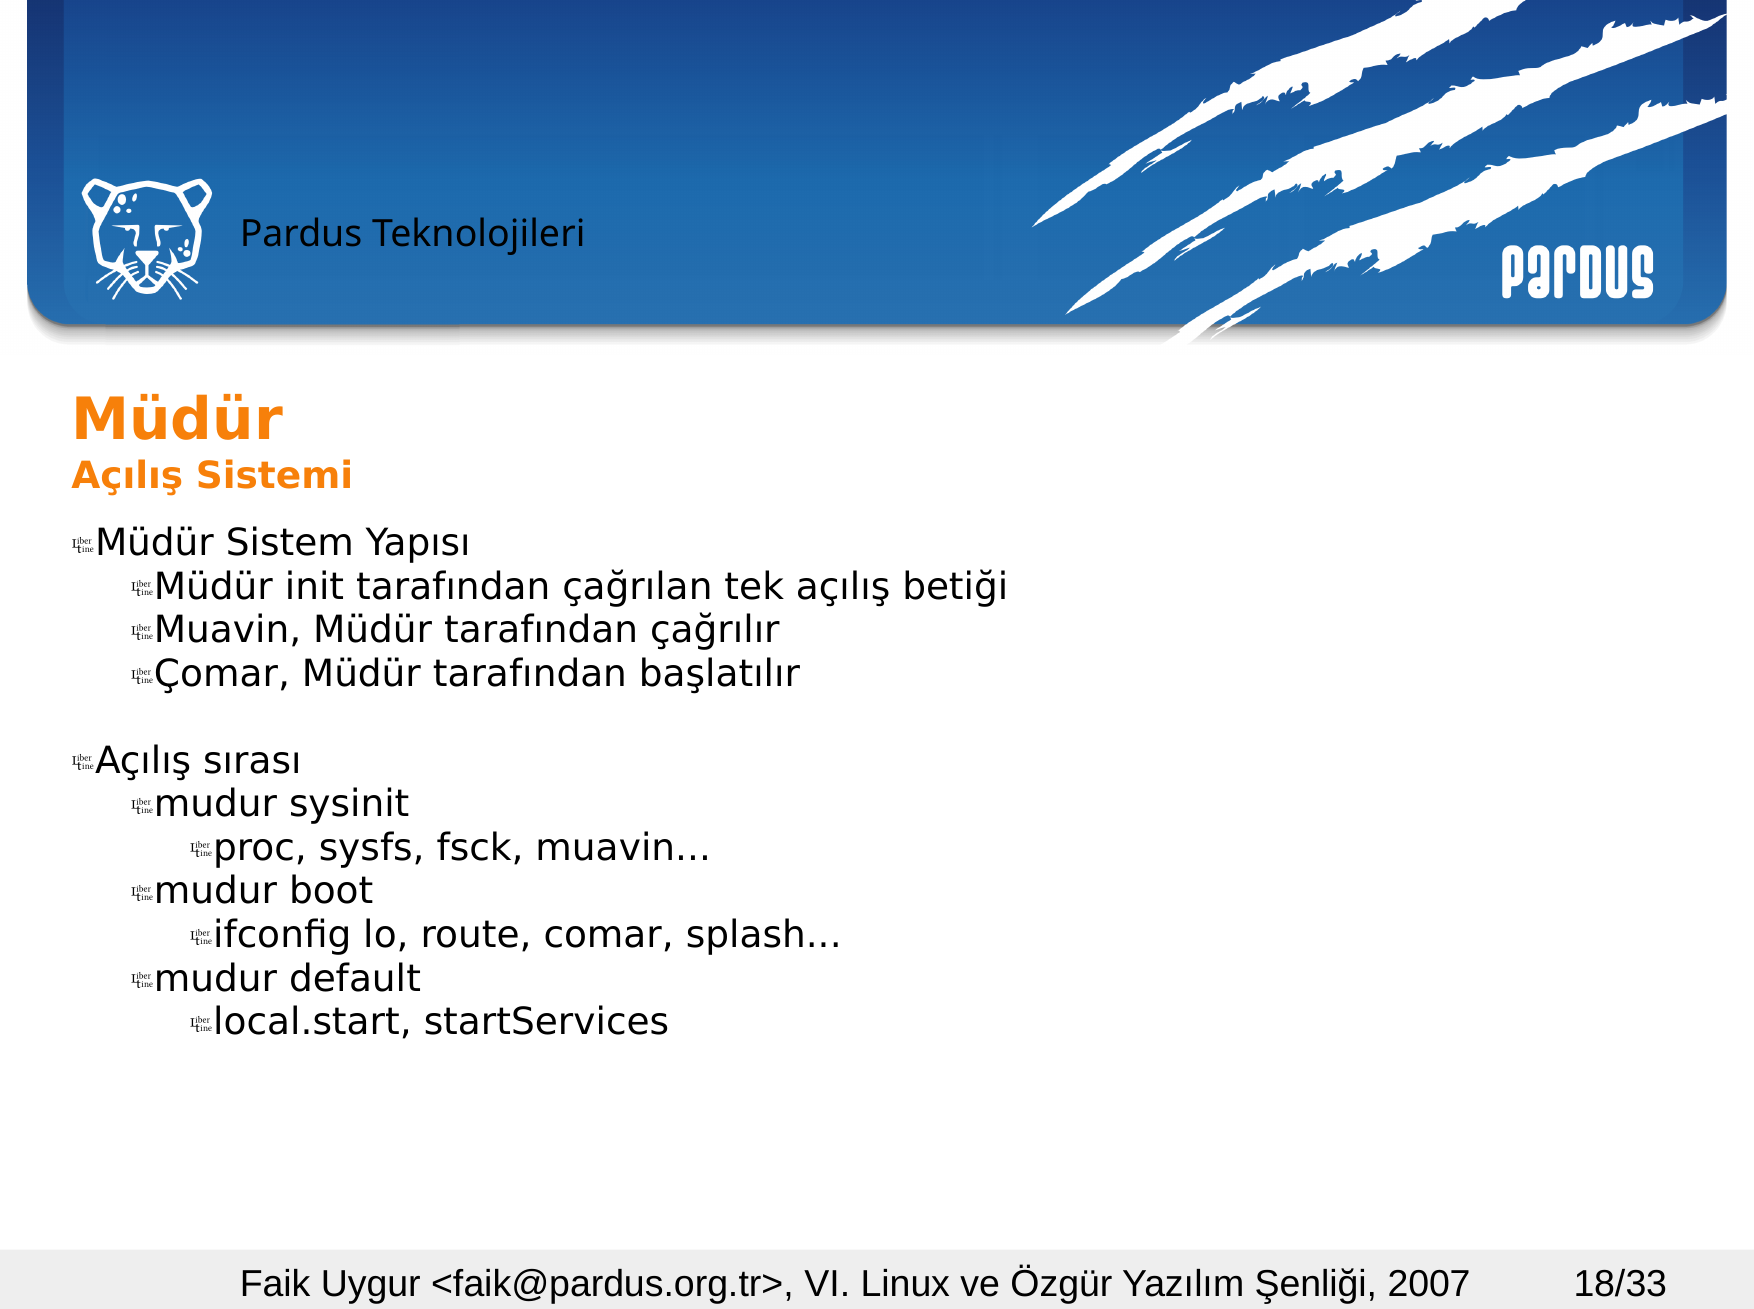

Müdür
Açılış Sistemi
Müdür Sistem Yapısı
Müdür init tarafından çağrılan tek açılış betiği
Muavin, Müdür tarafından çağrılır
Çomar, Müdür tarafından başlatılır
Açılış sırası
mudur sysinit
proc, sysfs, fsck, muavin...
mudur boot
ifconfig lo, route, comar, splash...
mudur default
local.start, startServices